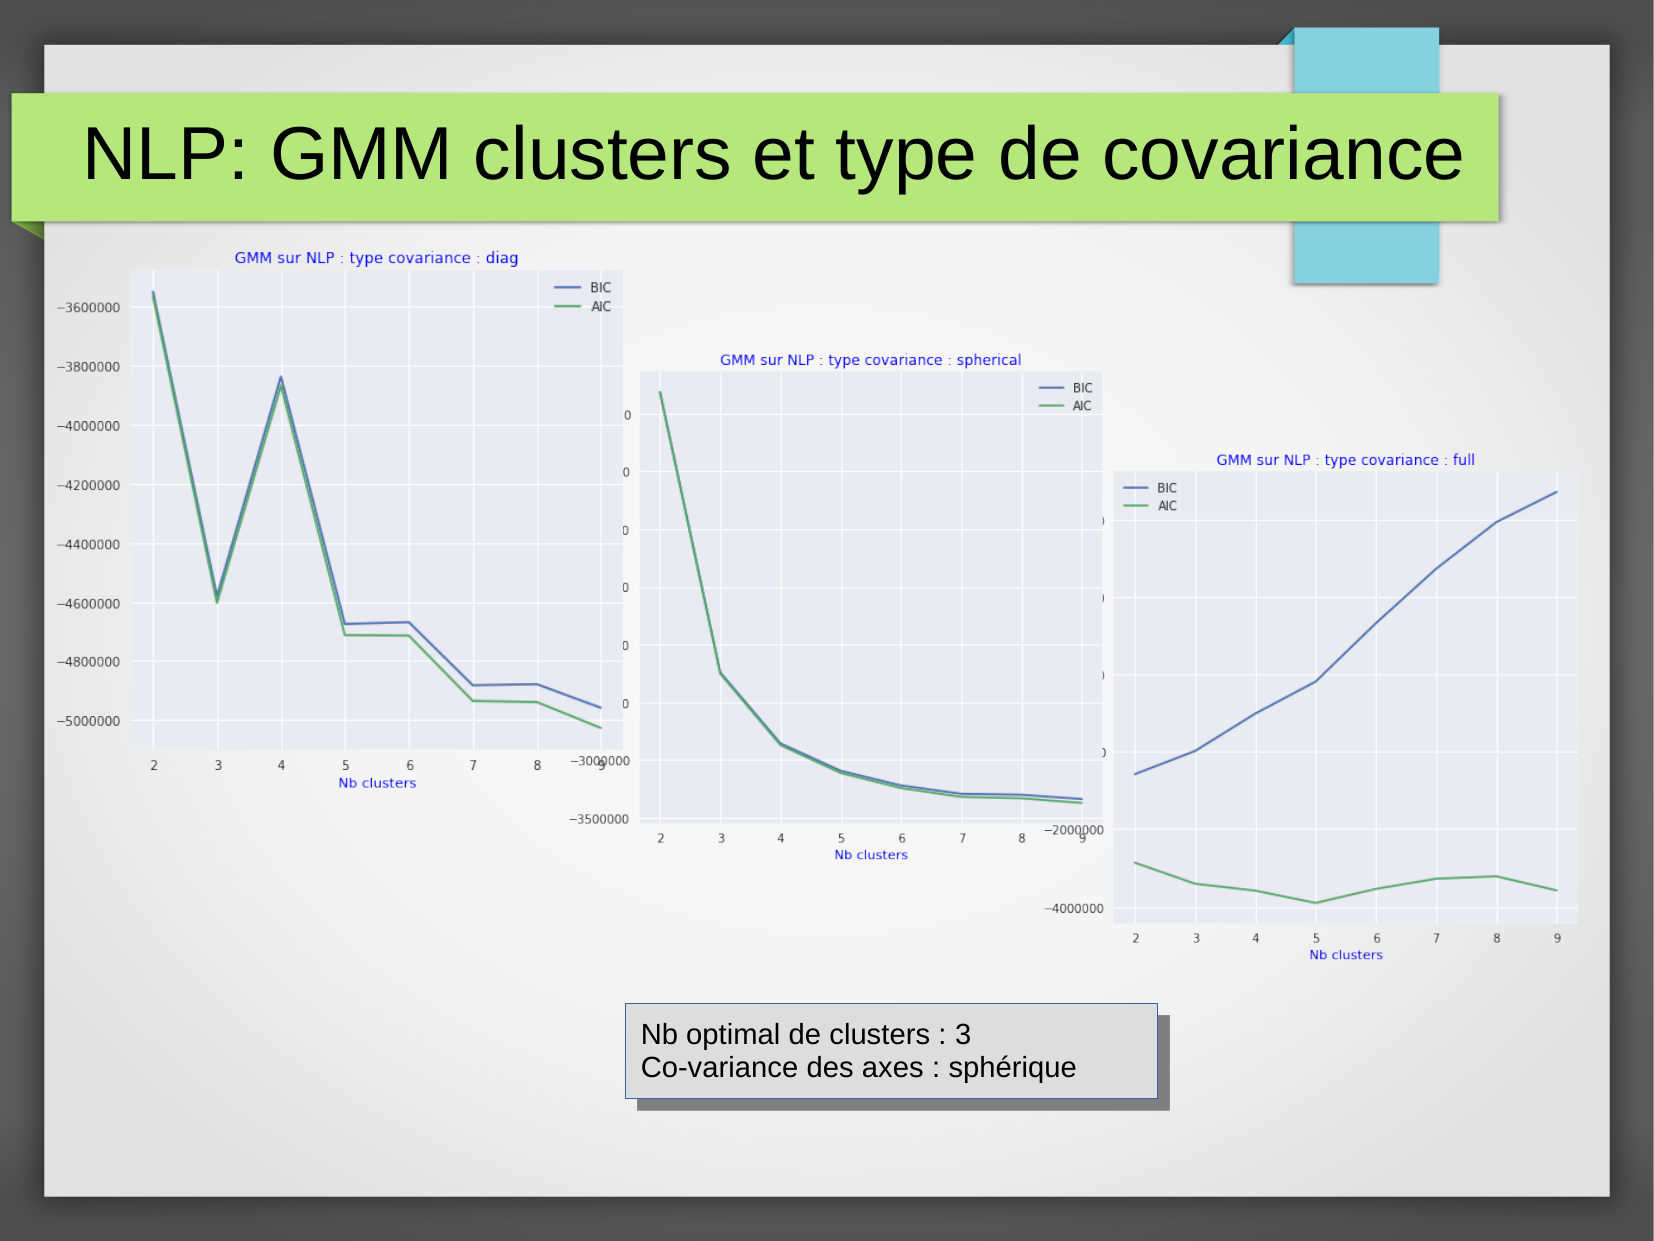

# NLP: GMM clusters et type de covariance
Nb optimal de clusters : 3
Co-variance des axes : sphérique